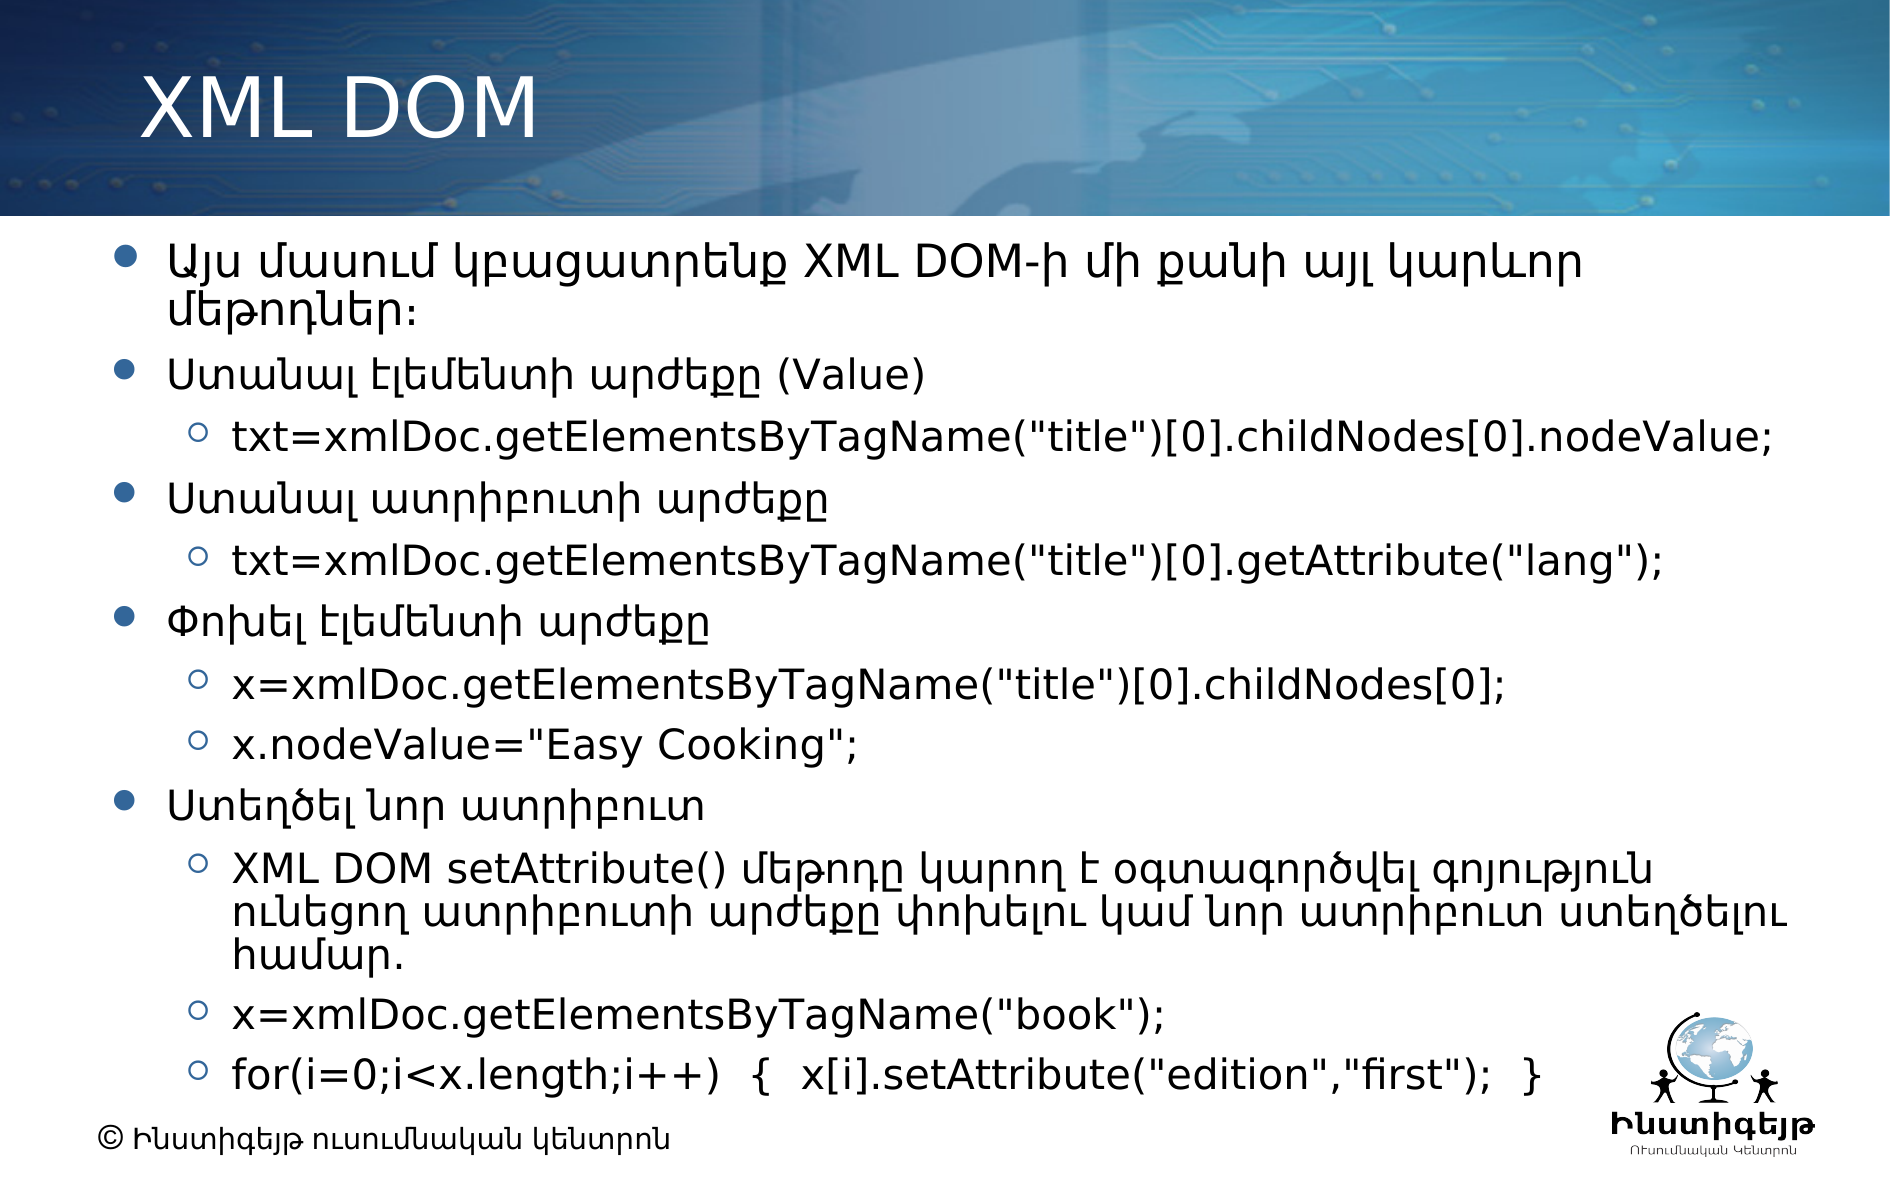

XML DOM
# Այս մասում կբացատրենք XML DOM-ի մի քանի այլ կարևոր մեթոդներ։
Ստանալ էլեմենտի արժեքը (Value)
txt=xmlDoc.getElementsByTagName("title")[0].childNodes[0].nodeValue;
Ստանալ ատրիբուտի արժեքը
txt=xmlDoc.getElementsByTagName("title")[0].getAttribute("lang");
Փոխել էլեմենտի արժեքը
x=xmlDoc.getElementsByTagName("title")[0].childNodes[0];
x.nodeValue="Easy Cooking";
Ստեղծել նոր ատրիբուտ
XML DOM setAttribute() մեթոդը կարող է օգտագործվել գոյություն ունեցող ատրիբուտի արժեքը փոխելու կամ նոր ատրիբուտ ստեղծելու համար․
x=xmlDoc.getElementsByTagName("book");
for(i=0;i<x.length;i++) { x[i].setAttribute("edition","first"); }